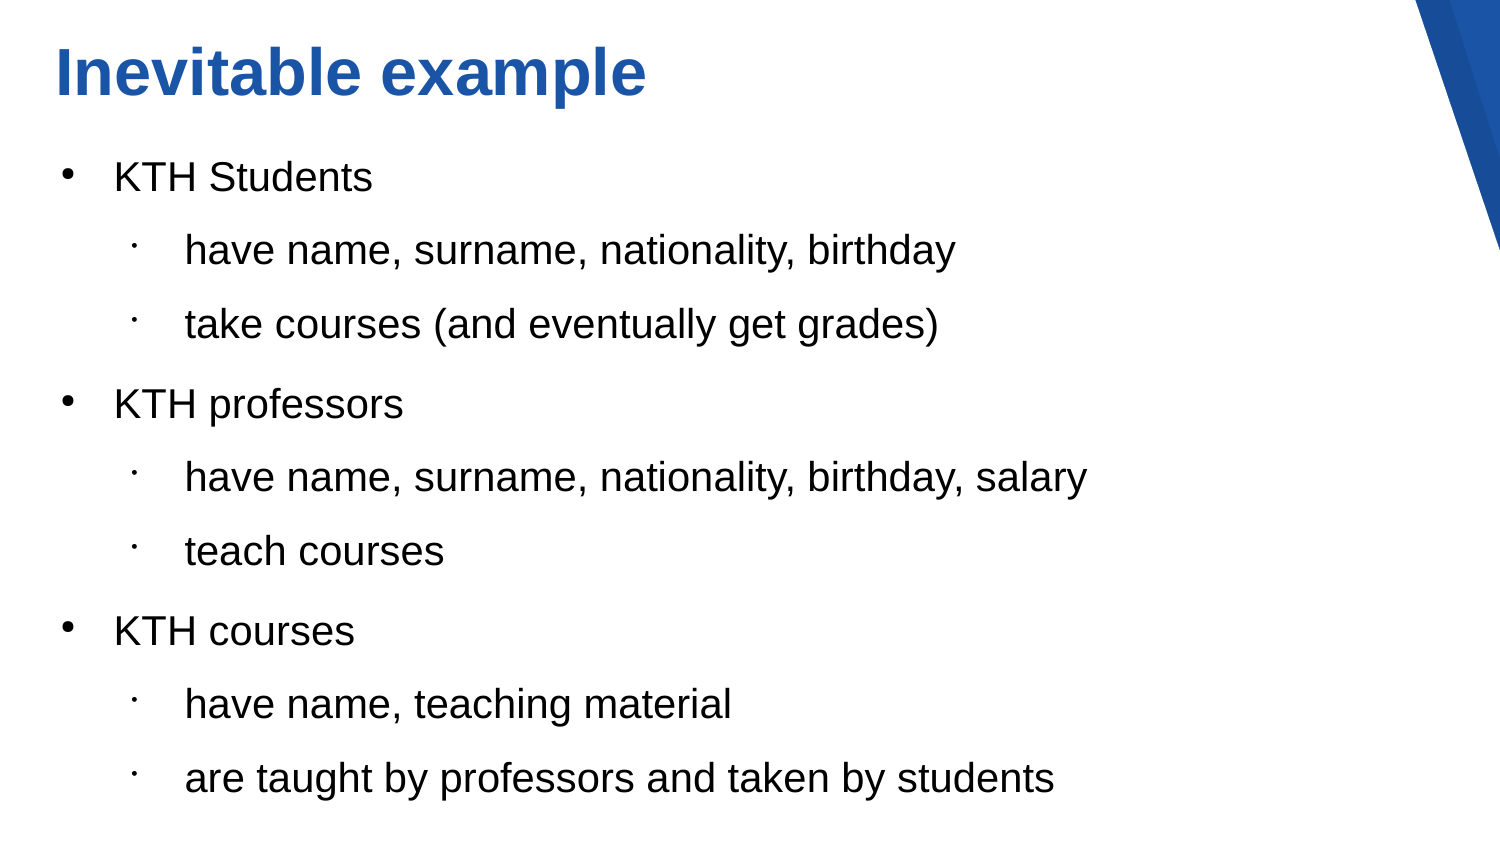

Inevitable example
# KTH Students
have name, surname, nationality, birthday
take courses (and eventually get grades)
KTH professors
have name, surname, nationality, birthday, salary
teach courses
KTH courses
have name, teaching material
are taught by professors and taken by students